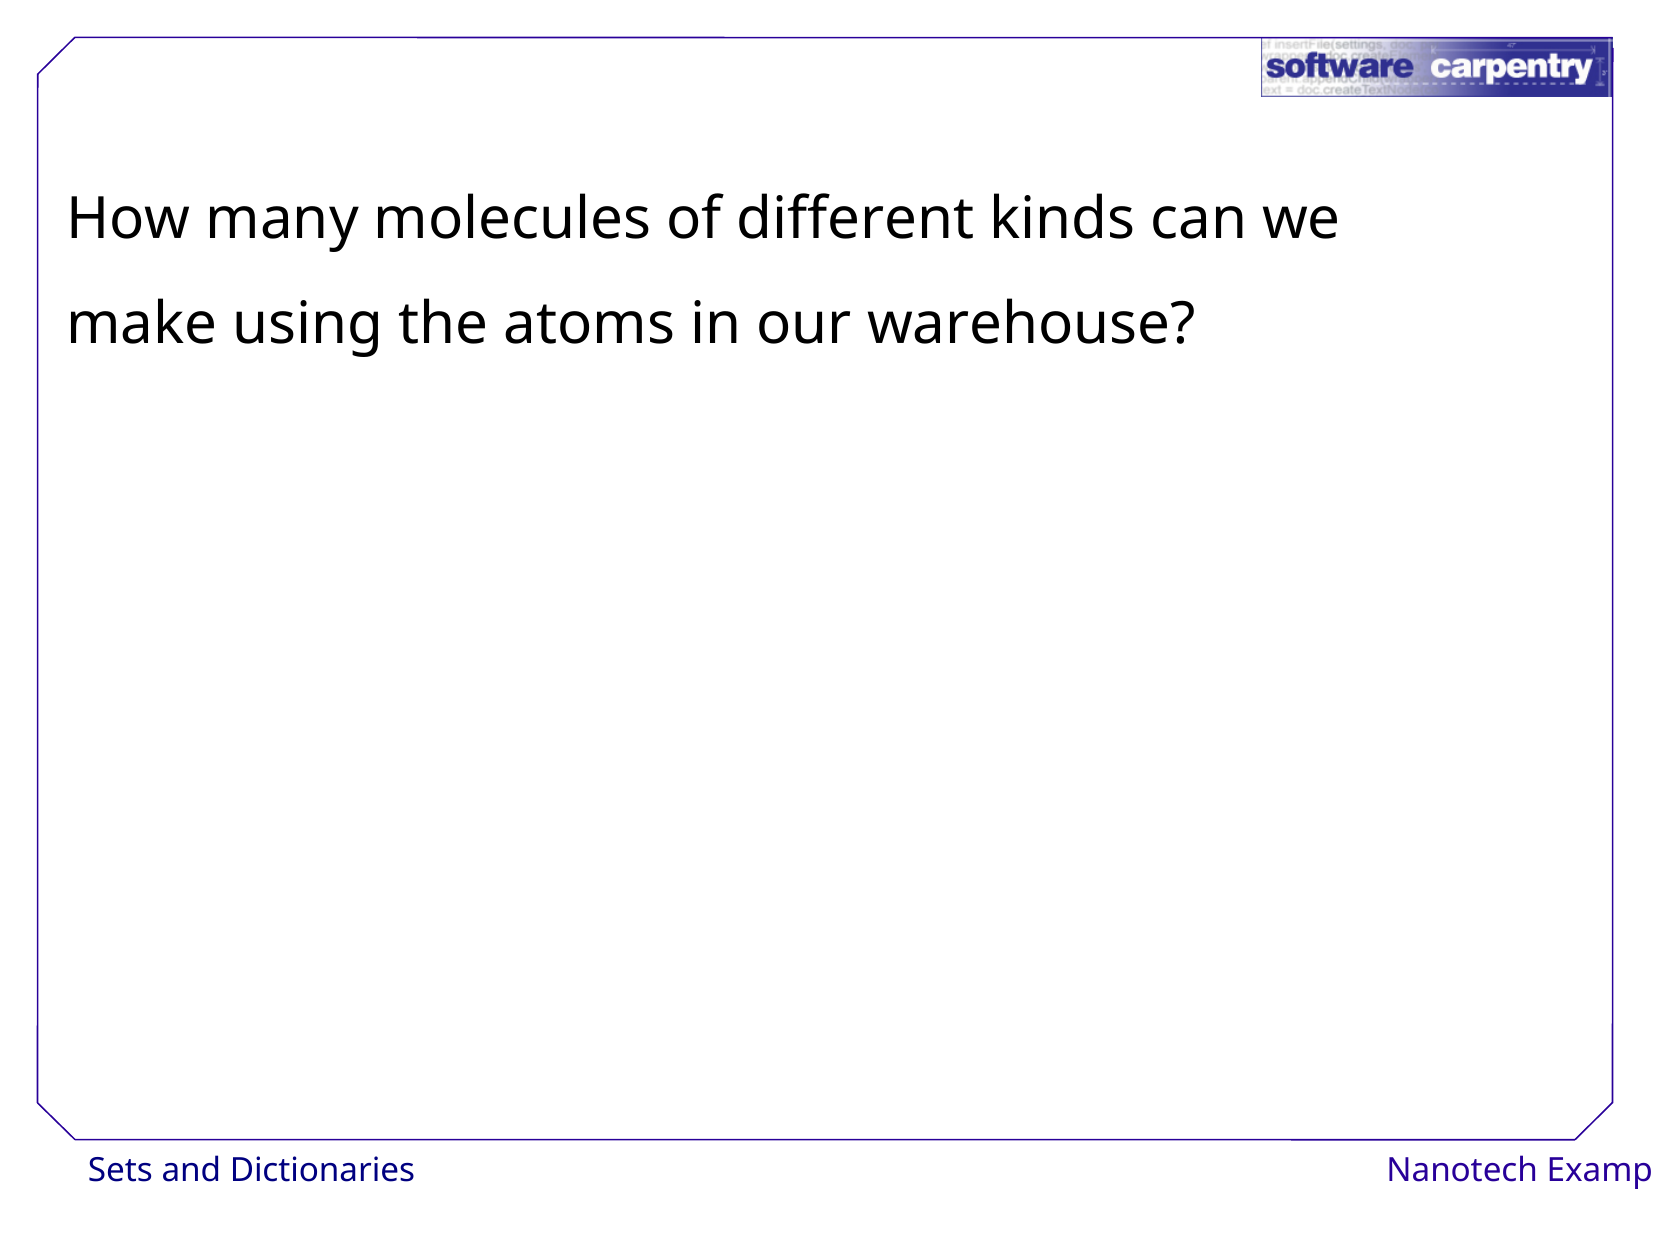

How many molecules of different kinds can we
make using the atoms in our warehouse?